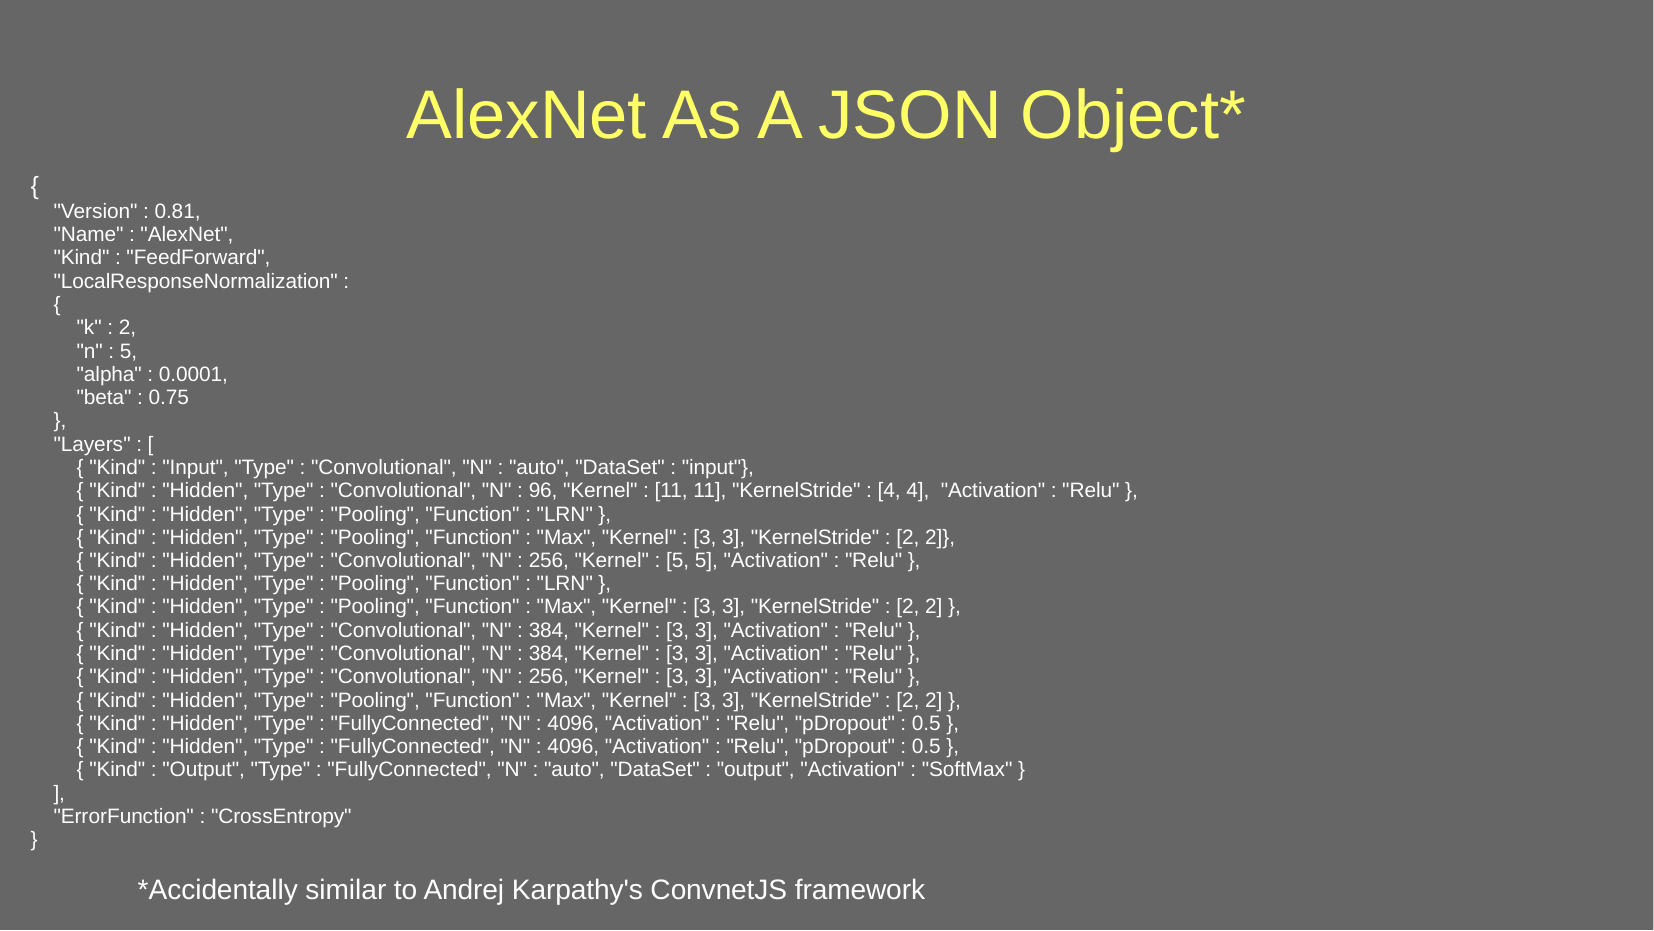

# AlexNet As A JSON Object*
{
 "Version" : 0.81,
 "Name" : "AlexNet",
 "Kind" : "FeedForward",
 "LocalResponseNormalization" :
 {
 "k" : 2,
 "n" : 5,
 "alpha" : 0.0001,
 "beta" : 0.75
 },
 "Layers" : [
 { "Kind" : "Input", "Type" : "Convolutional", "N" : "auto", "DataSet" : "input"},
 { "Kind" : "Hidden", "Type" : "Convolutional", "N" : 96, "Kernel" : [11, 11], "KernelStride" : [4, 4], "Activation" : "Relu" },
 { "Kind" : "Hidden", "Type" : "Pooling", "Function" : "LRN" },
 { "Kind" : "Hidden", "Type" : "Pooling", "Function" : "Max", "Kernel" : [3, 3], "KernelStride" : [2, 2]},
 { "Kind" : "Hidden", "Type" : "Convolutional", "N" : 256, "Kernel" : [5, 5], "Activation" : "Relu" },
 { "Kind" : "Hidden", "Type" : "Pooling", "Function" : "LRN" },
 { "Kind" : "Hidden", "Type" : "Pooling", "Function" : "Max", "Kernel" : [3, 3], "KernelStride" : [2, 2] },
 { "Kind" : "Hidden", "Type" : "Convolutional", "N" : 384, "Kernel" : [3, 3], "Activation" : "Relu" },
 { "Kind" : "Hidden", "Type" : "Convolutional", "N" : 384, "Kernel" : [3, 3], "Activation" : "Relu" },
 { "Kind" : "Hidden", "Type" : "Convolutional", "N" : 256, "Kernel" : [3, 3], "Activation" : "Relu" },
 { "Kind" : "Hidden", "Type" : "Pooling", "Function" : "Max", "Kernel" : [3, 3], "KernelStride" : [2, 2] },
 { "Kind" : "Hidden", "Type" : "FullyConnected", "N" : 4096, "Activation" : "Relu", "pDropout" : 0.5 },
 { "Kind" : "Hidden", "Type" : "FullyConnected", "N" : 4096, "Activation" : "Relu", "pDropout" : 0.5 },
 { "Kind" : "Output", "Type" : "FullyConnected", "N" : "auto", "DataSet" : "output", "Activation" : "SoftMax" }
 ],
 "ErrorFunction" : "CrossEntropy"
}
*Accidentally similar to Andrej Karpathy's ConvnetJS framework